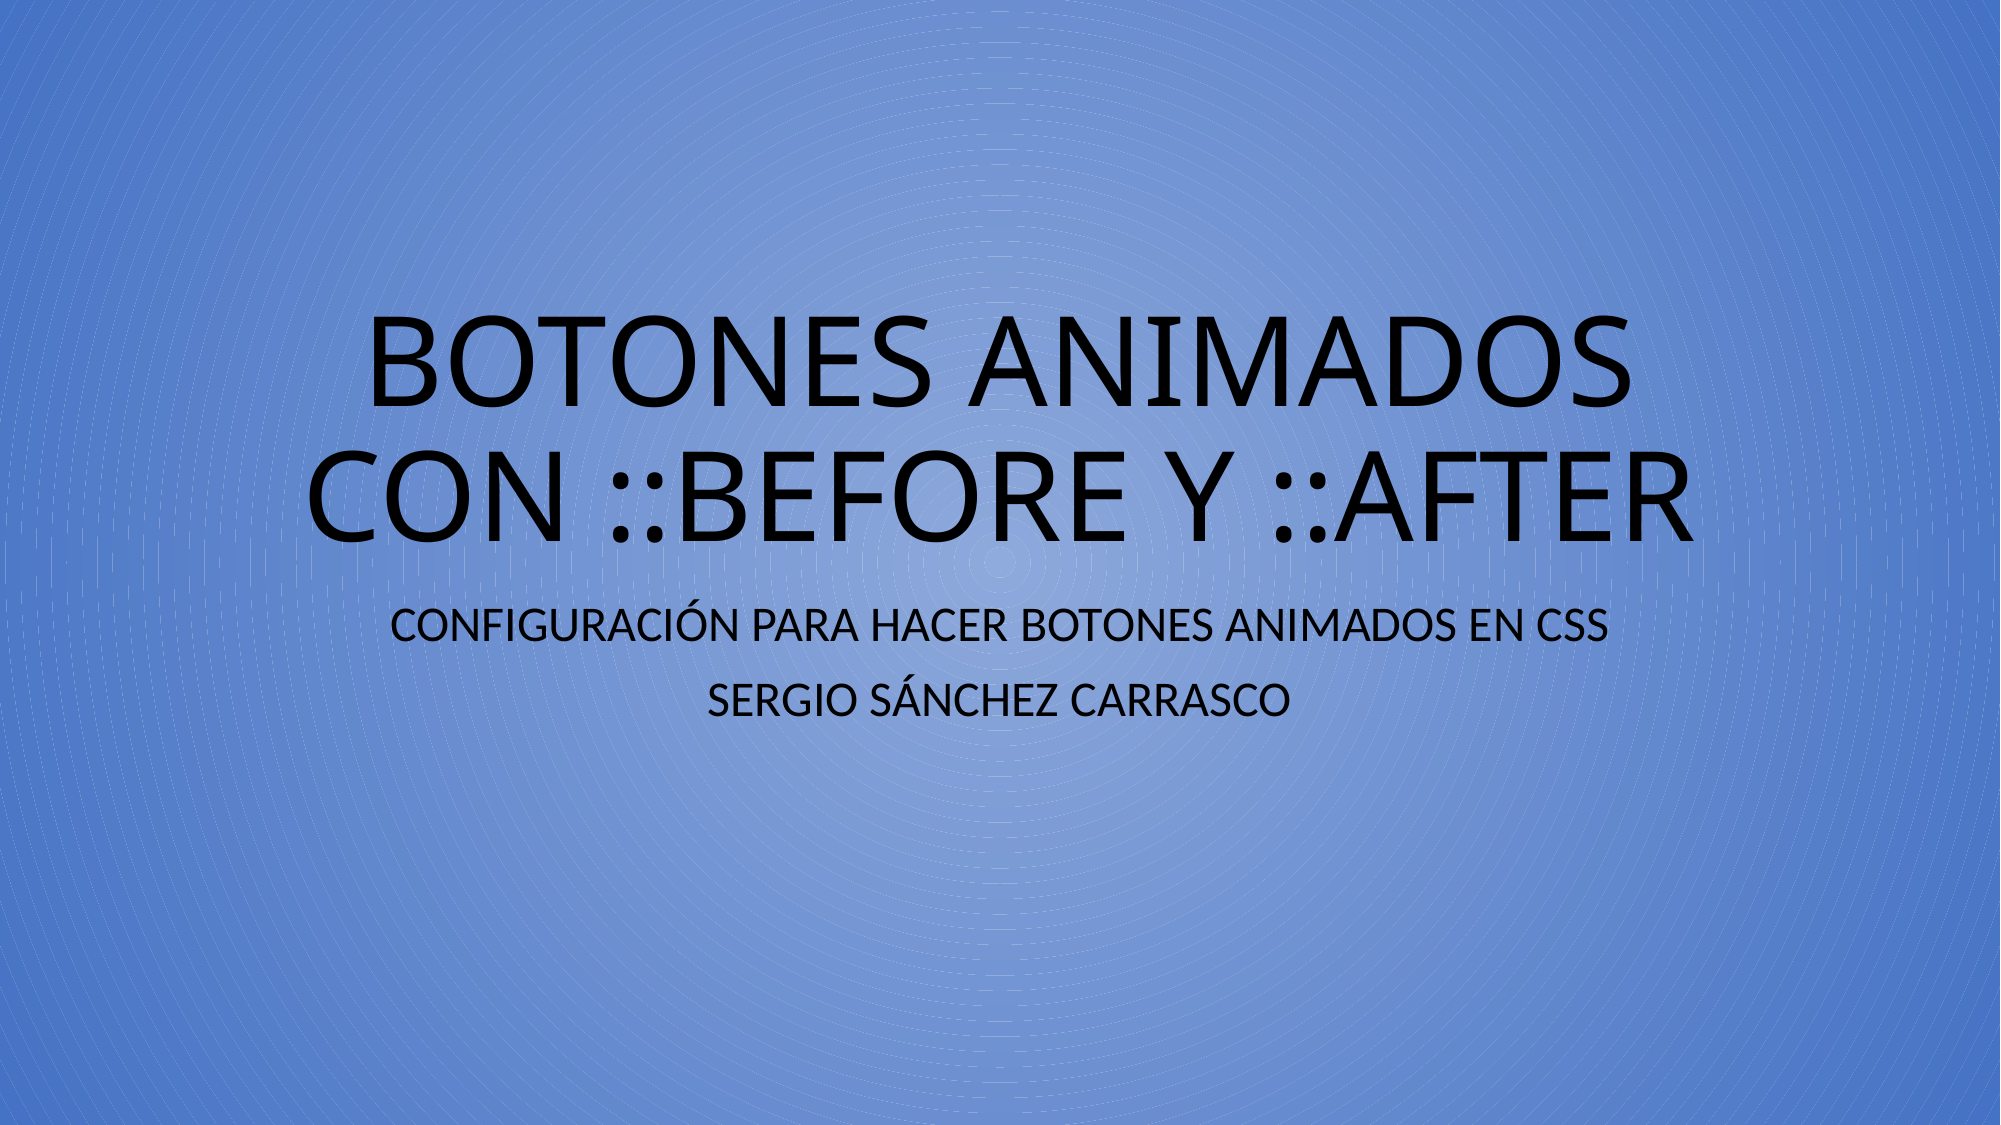

# BOTONES ANIMADOS CON ::BEFORE Y ::AFTER
CONFIGURACIÓN PARA HACER BOTONES ANIMADOS EN CSS
SERGIO SÁNCHEZ CARRASCO